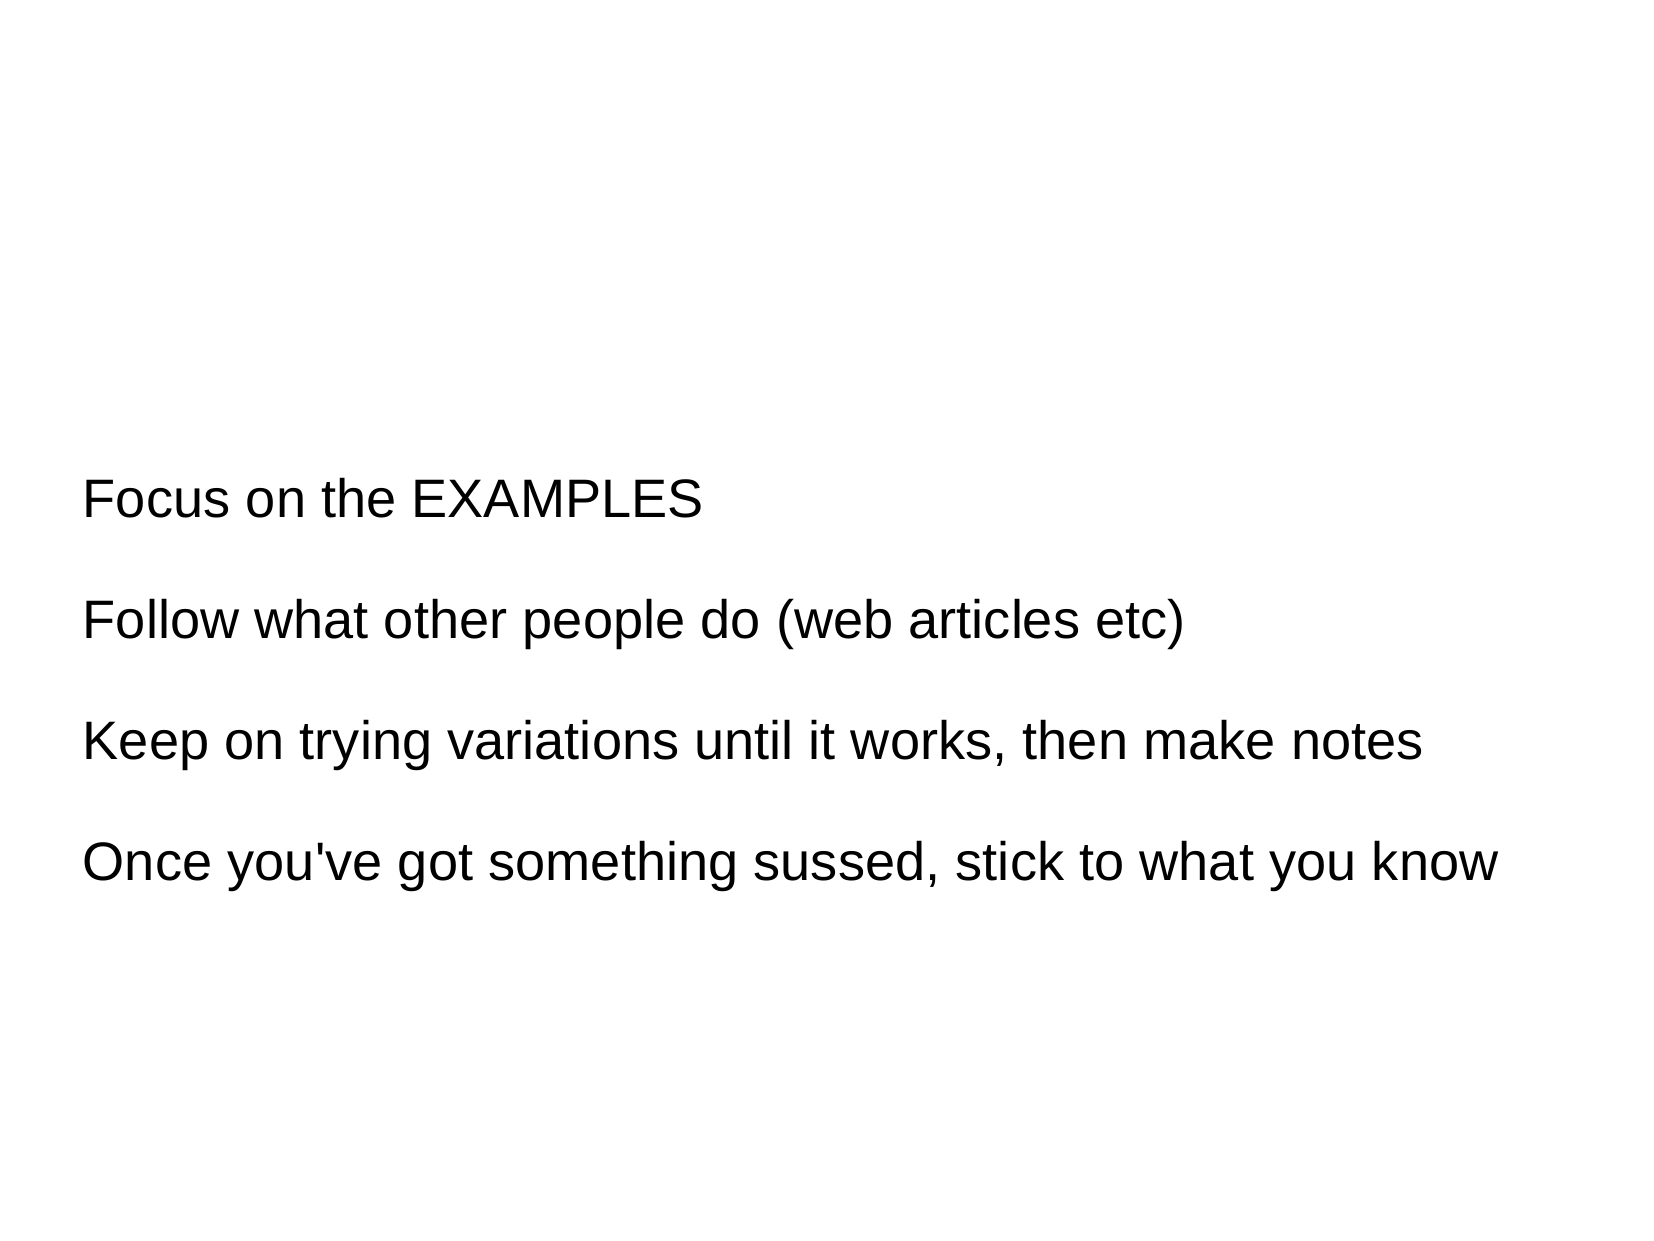

Focus on the EXAMPLES
Follow what other people do (web articles etc)
Keep on trying variations until it works, then make notes
Once you've got something sussed, stick to what you know